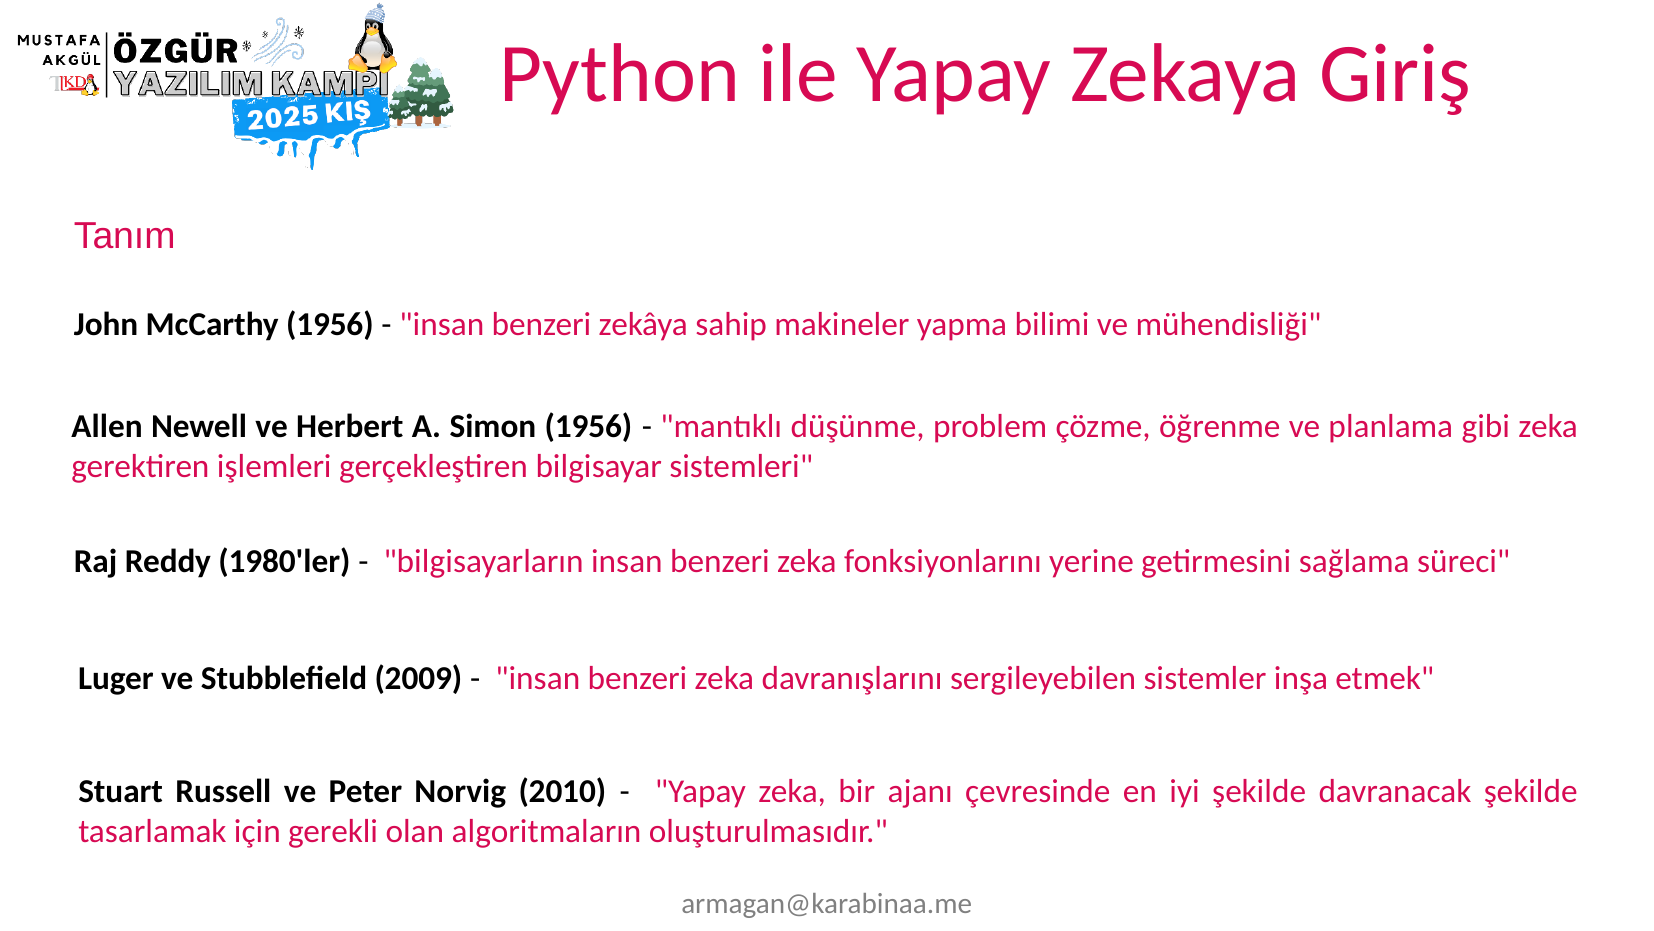

Python ile Yapay Zekaya Giriş
Tanım
John McCarthy (1956) - "insan benzeri zekâya sahip makineler yapma bilimi ve mühendisliği"
Allen Newell ve Herbert A. Simon (1956) - "mantıklı düşünme, problem çözme, öğrenme ve planlama gibi zeka gerektiren işlemleri gerçekleştiren bilgisayar sistemleri"
Raj Reddy (1980'ler) - "bilgisayarların insan benzeri zeka fonksiyonlarını yerine getirmesini sağlama süreci"
Luger ve Stubblefield (2009) - "insan benzeri zeka davranışlarını sergileyebilen sistemler inşa etmek"
Stuart Russell ve Peter Norvig (2010) - "Yapay zeka, bir ajanı çevresinde en iyi şekilde davranacak şekilde tasarlamak için gerekli olan algoritmaların oluşturulmasıdır."
armagan@karabinaa.me